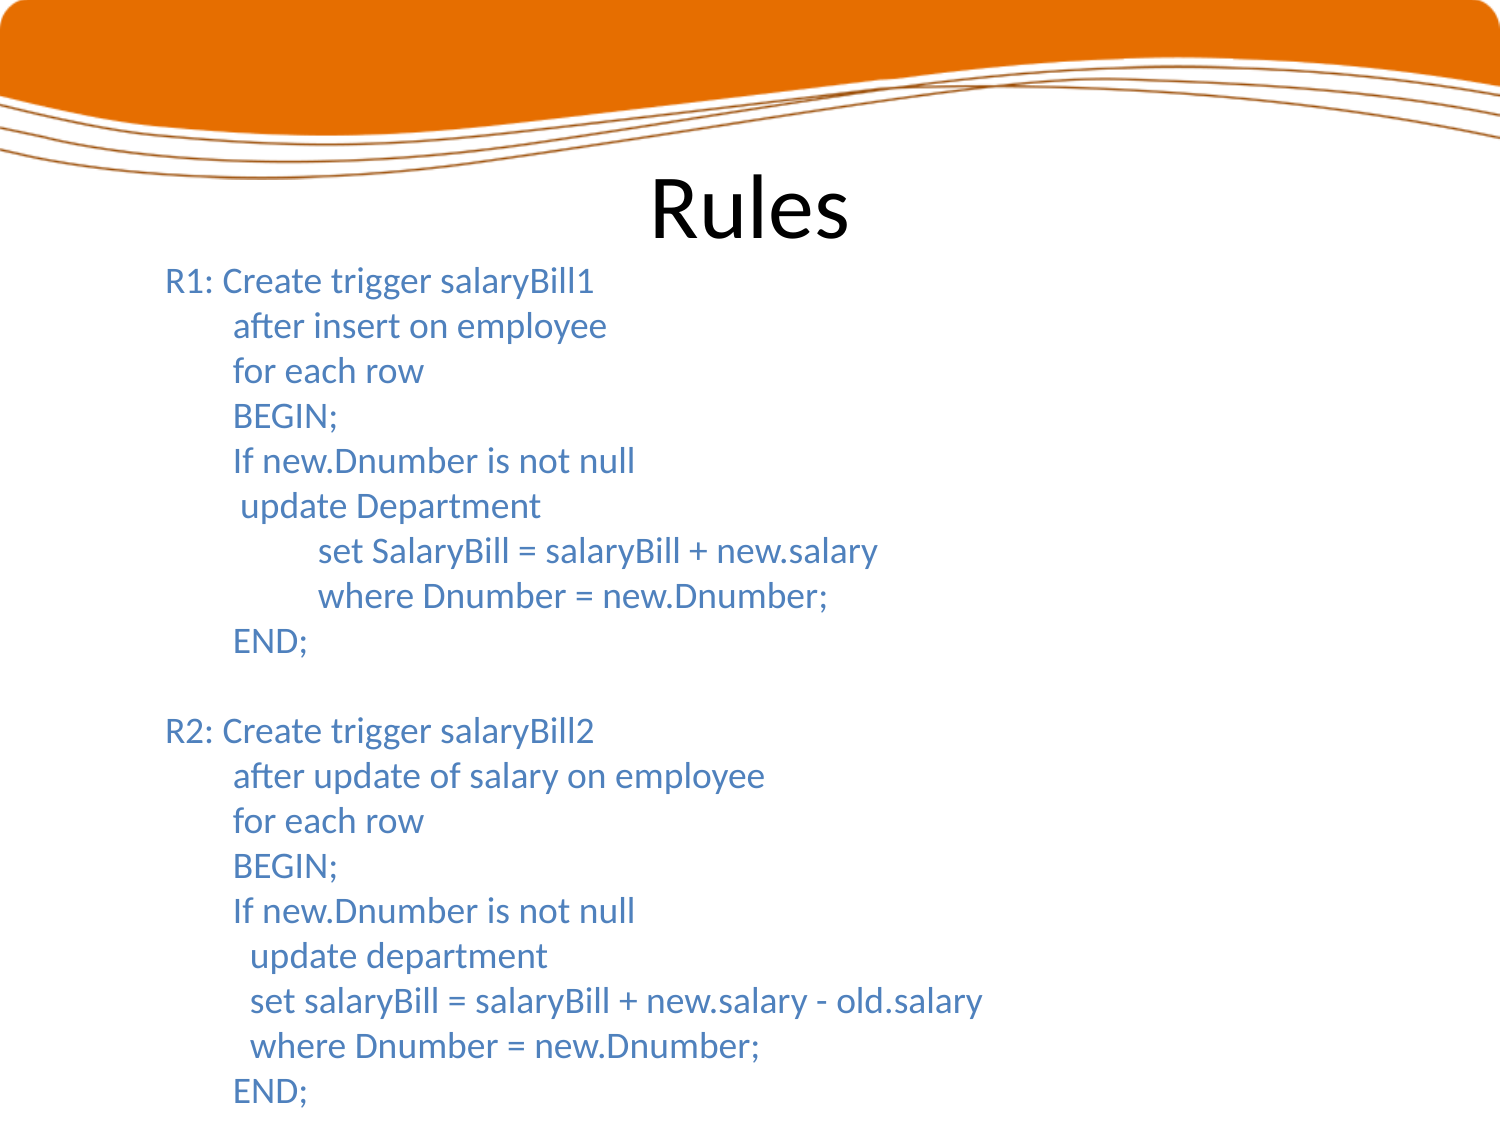

# Rules
R1: Create trigger salaryBill1
 after insert on employee
 for each row
 BEGIN;
 If new.Dnumber is not null
	update Department
 set SalaryBill = salaryBill + new.salary
 where Dnumber = new.Dnumber;
 END;
R2: Create trigger salaryBill2
 after update of salary on employee
 for each row
 BEGIN;
 If new.Dnumber is not null
 update department
 set salaryBill = salaryBill + new.salary - old.salary
 where Dnumber = new.Dnumber;
 END;